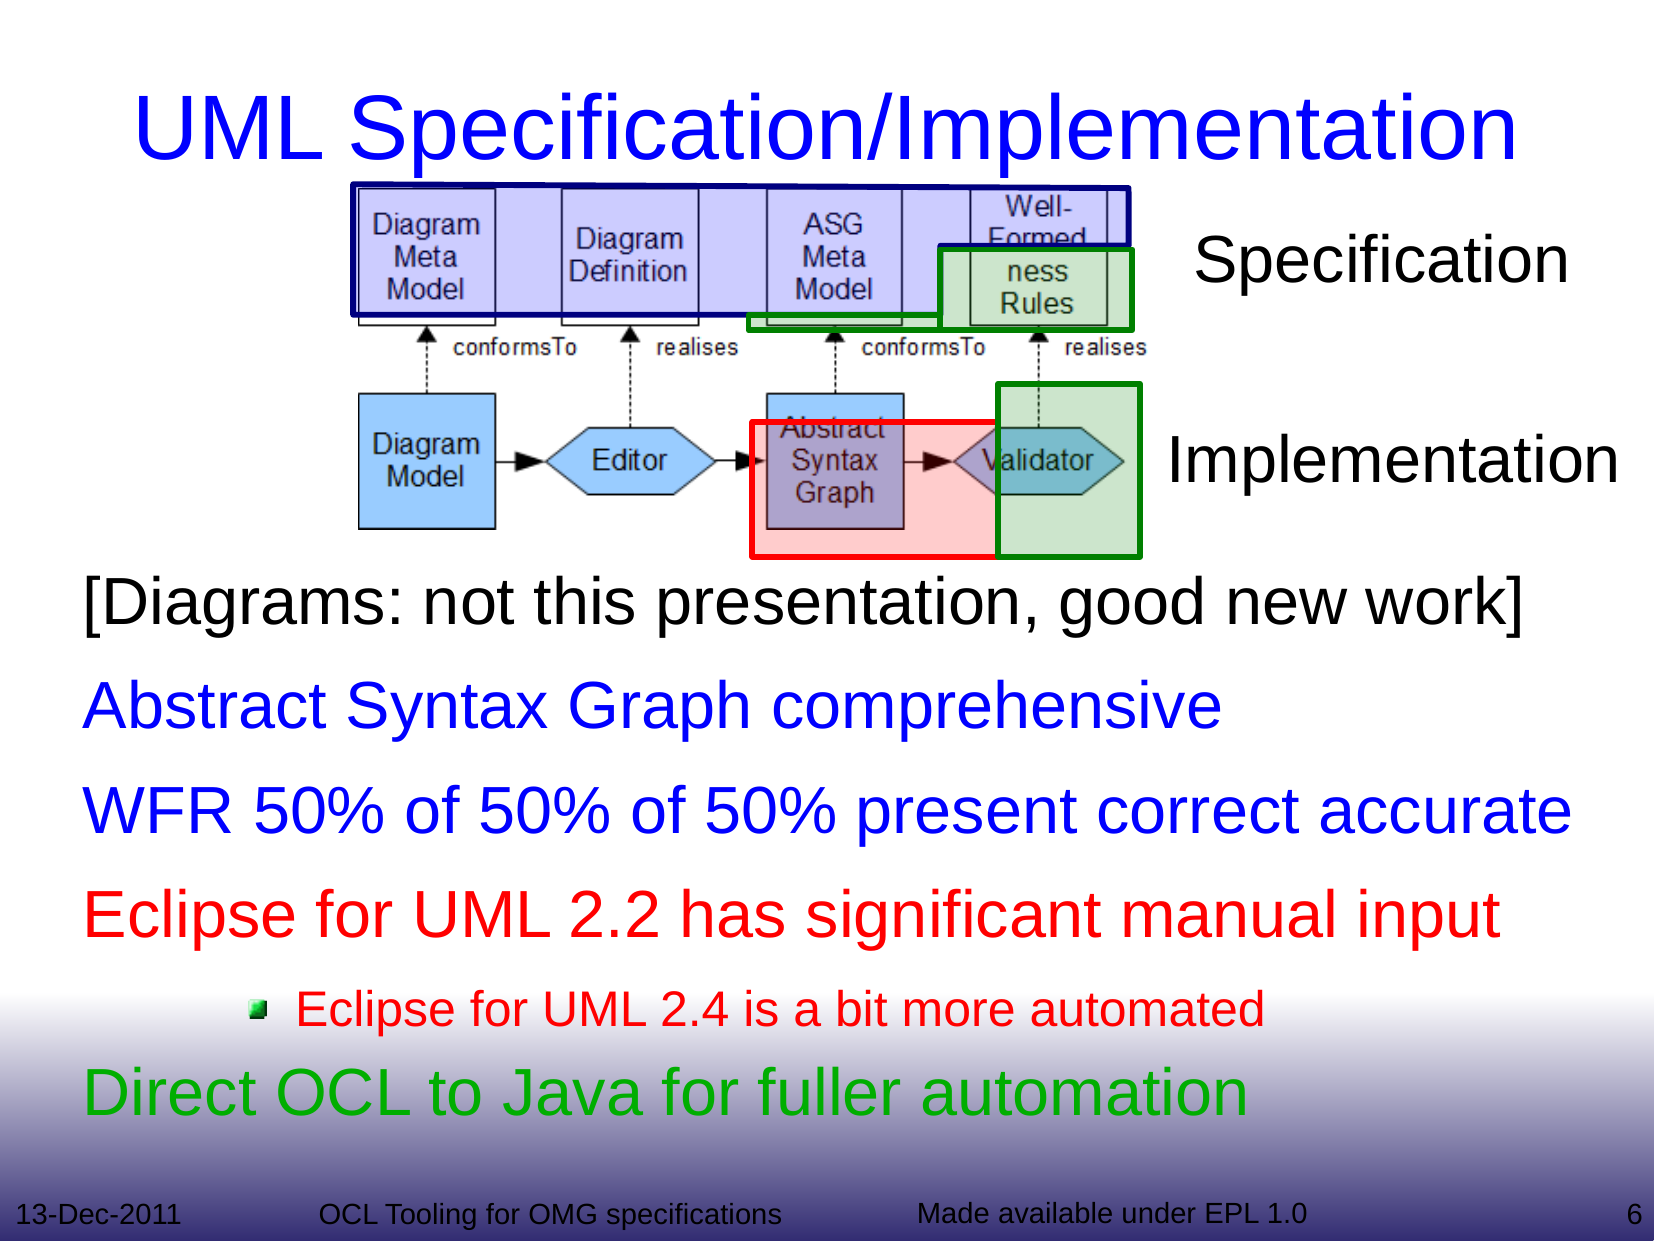

# UML Specification/Implementation
Specification
Implementation
[Diagrams: not this presentation, good new work]
Abstract Syntax Graph comprehensive
WFR 50% of 50% of 50% present correct accurate
Eclipse for UML 2.2 has significant manual input
Eclipse for UML 2.4 is a bit more automated
Direct OCL to Java for fuller automation
13-Dec-2011
OCL Tooling for OMG specifications
6